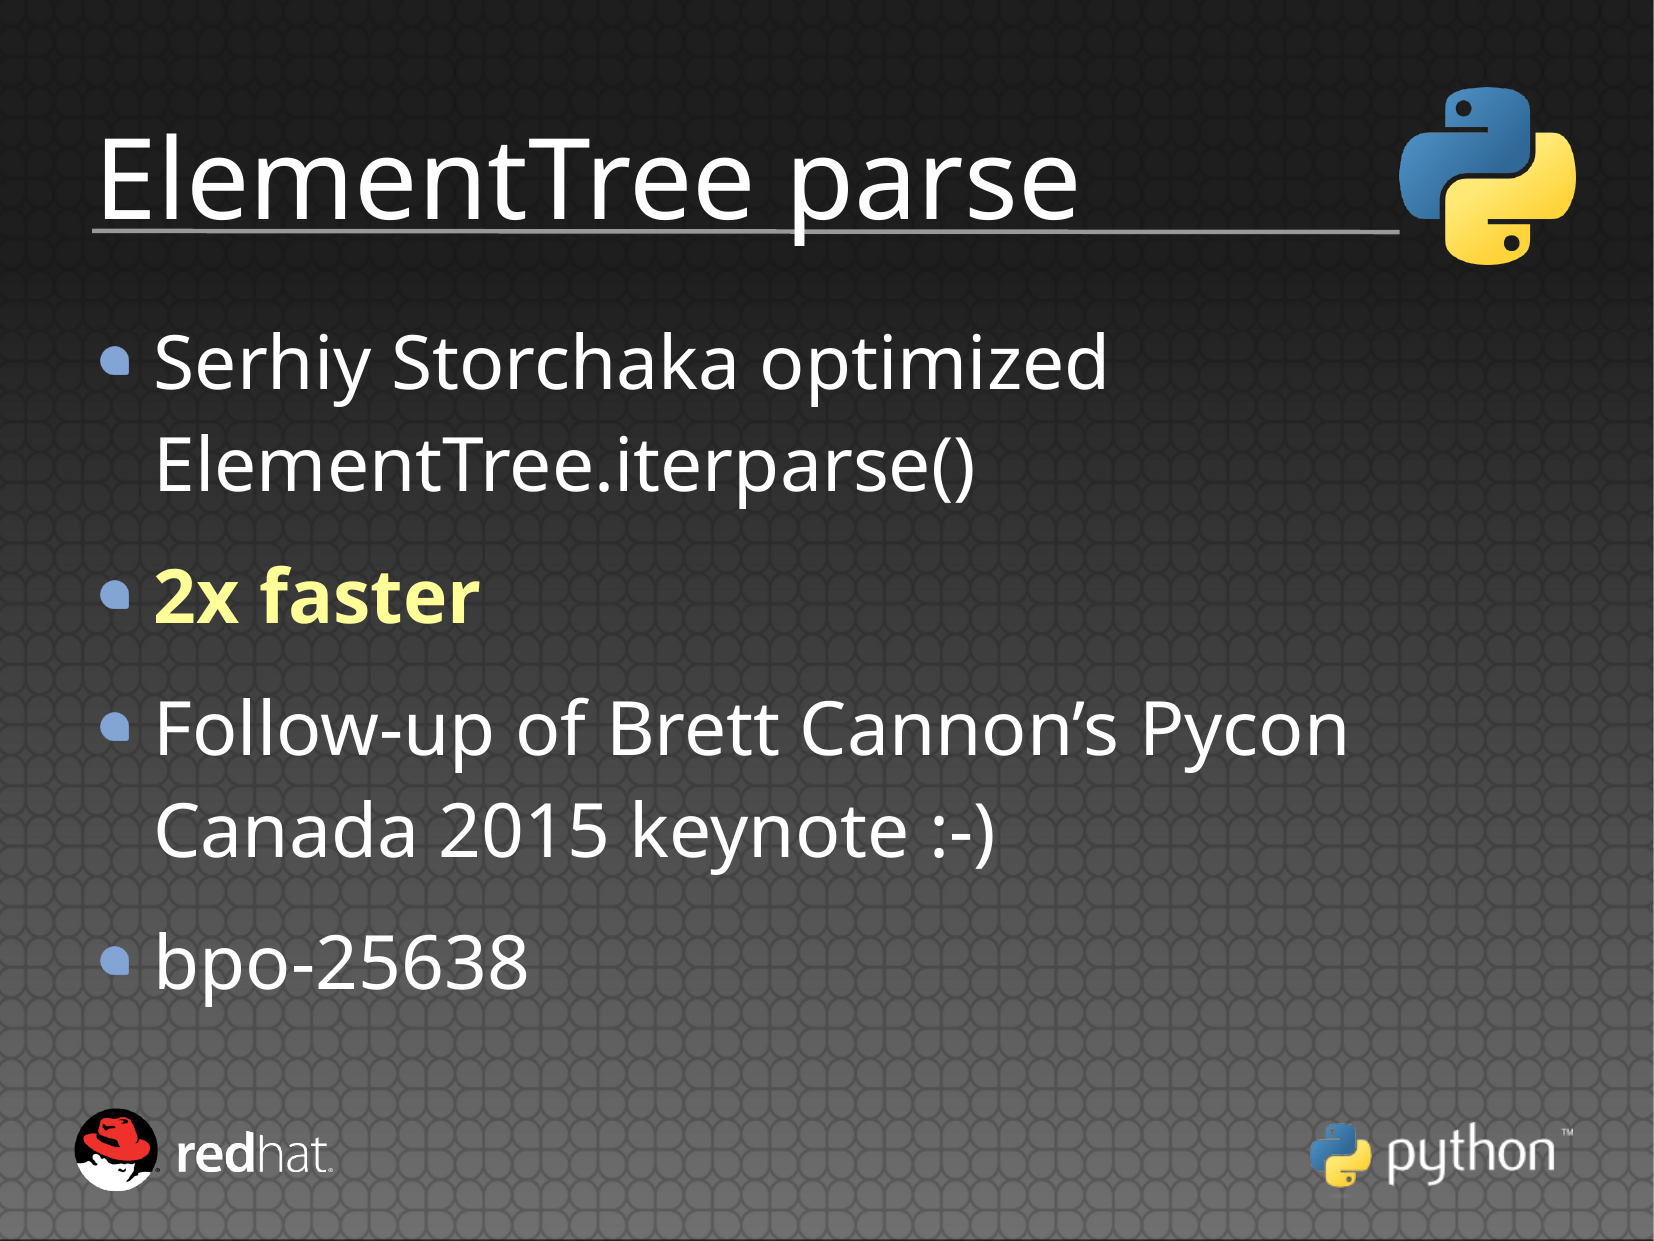

ElementTree parse
# Serhiy Storchaka optimized ElementTree.iterparse()
2x faster
Follow-up of Brett Cannon’s Pycon Canada 2015 keynote :-)
bpo-25638